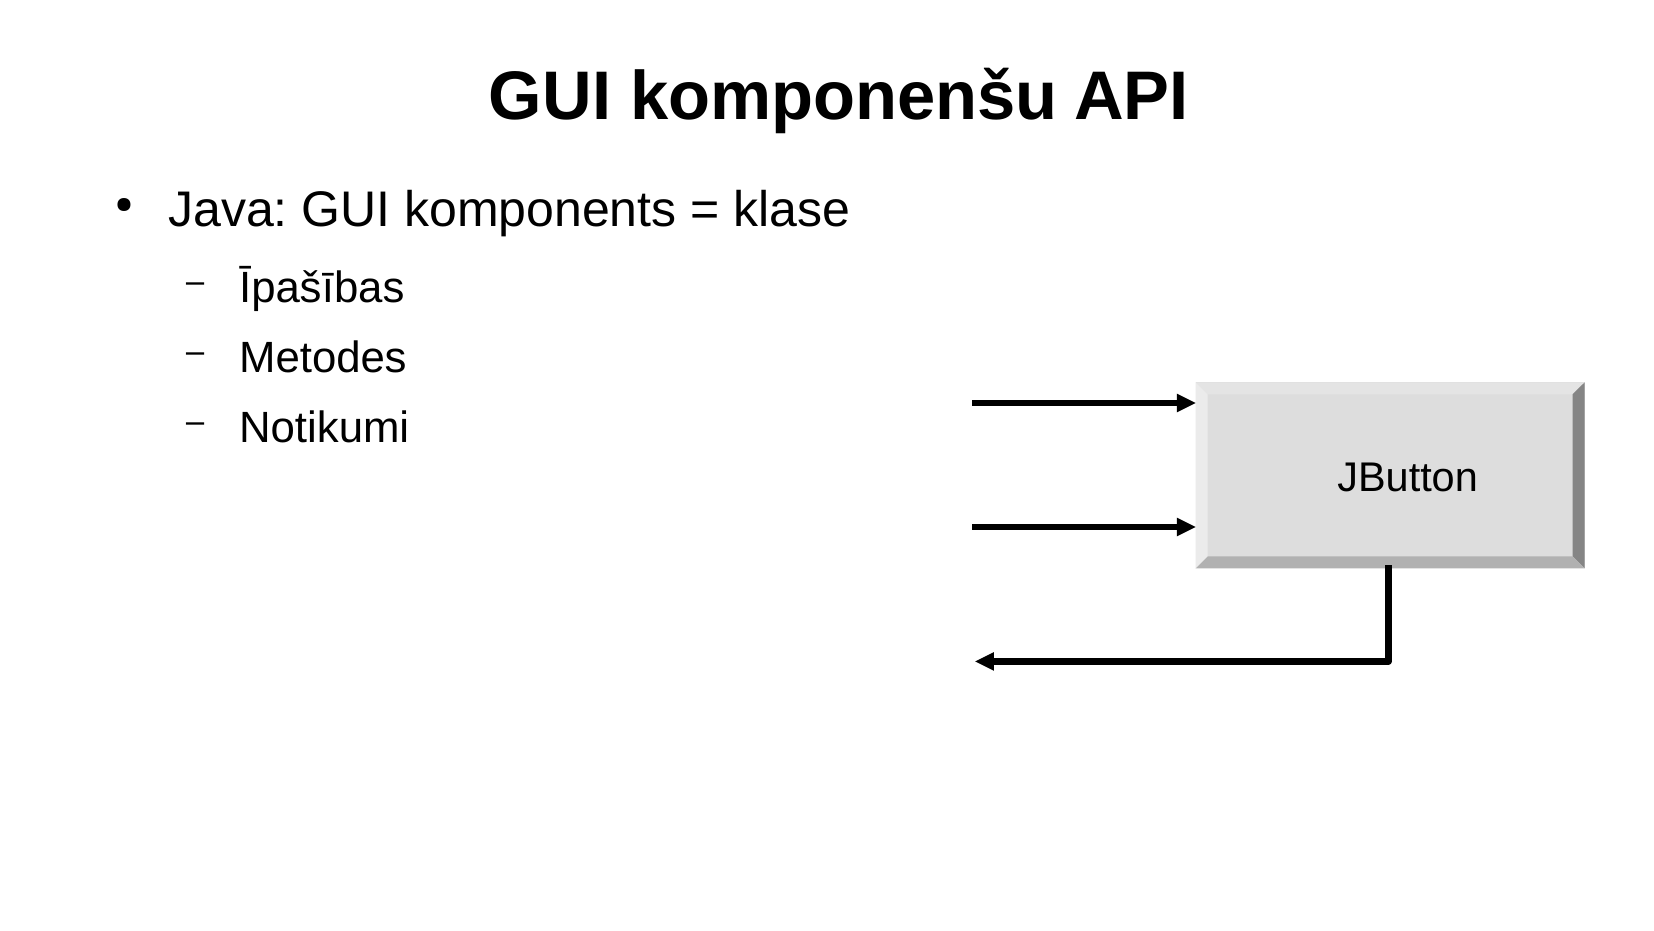

# GUI komponenšu API
Java: GUI komponents = klase
Īpašības
Metodes
Notikumi
JButton